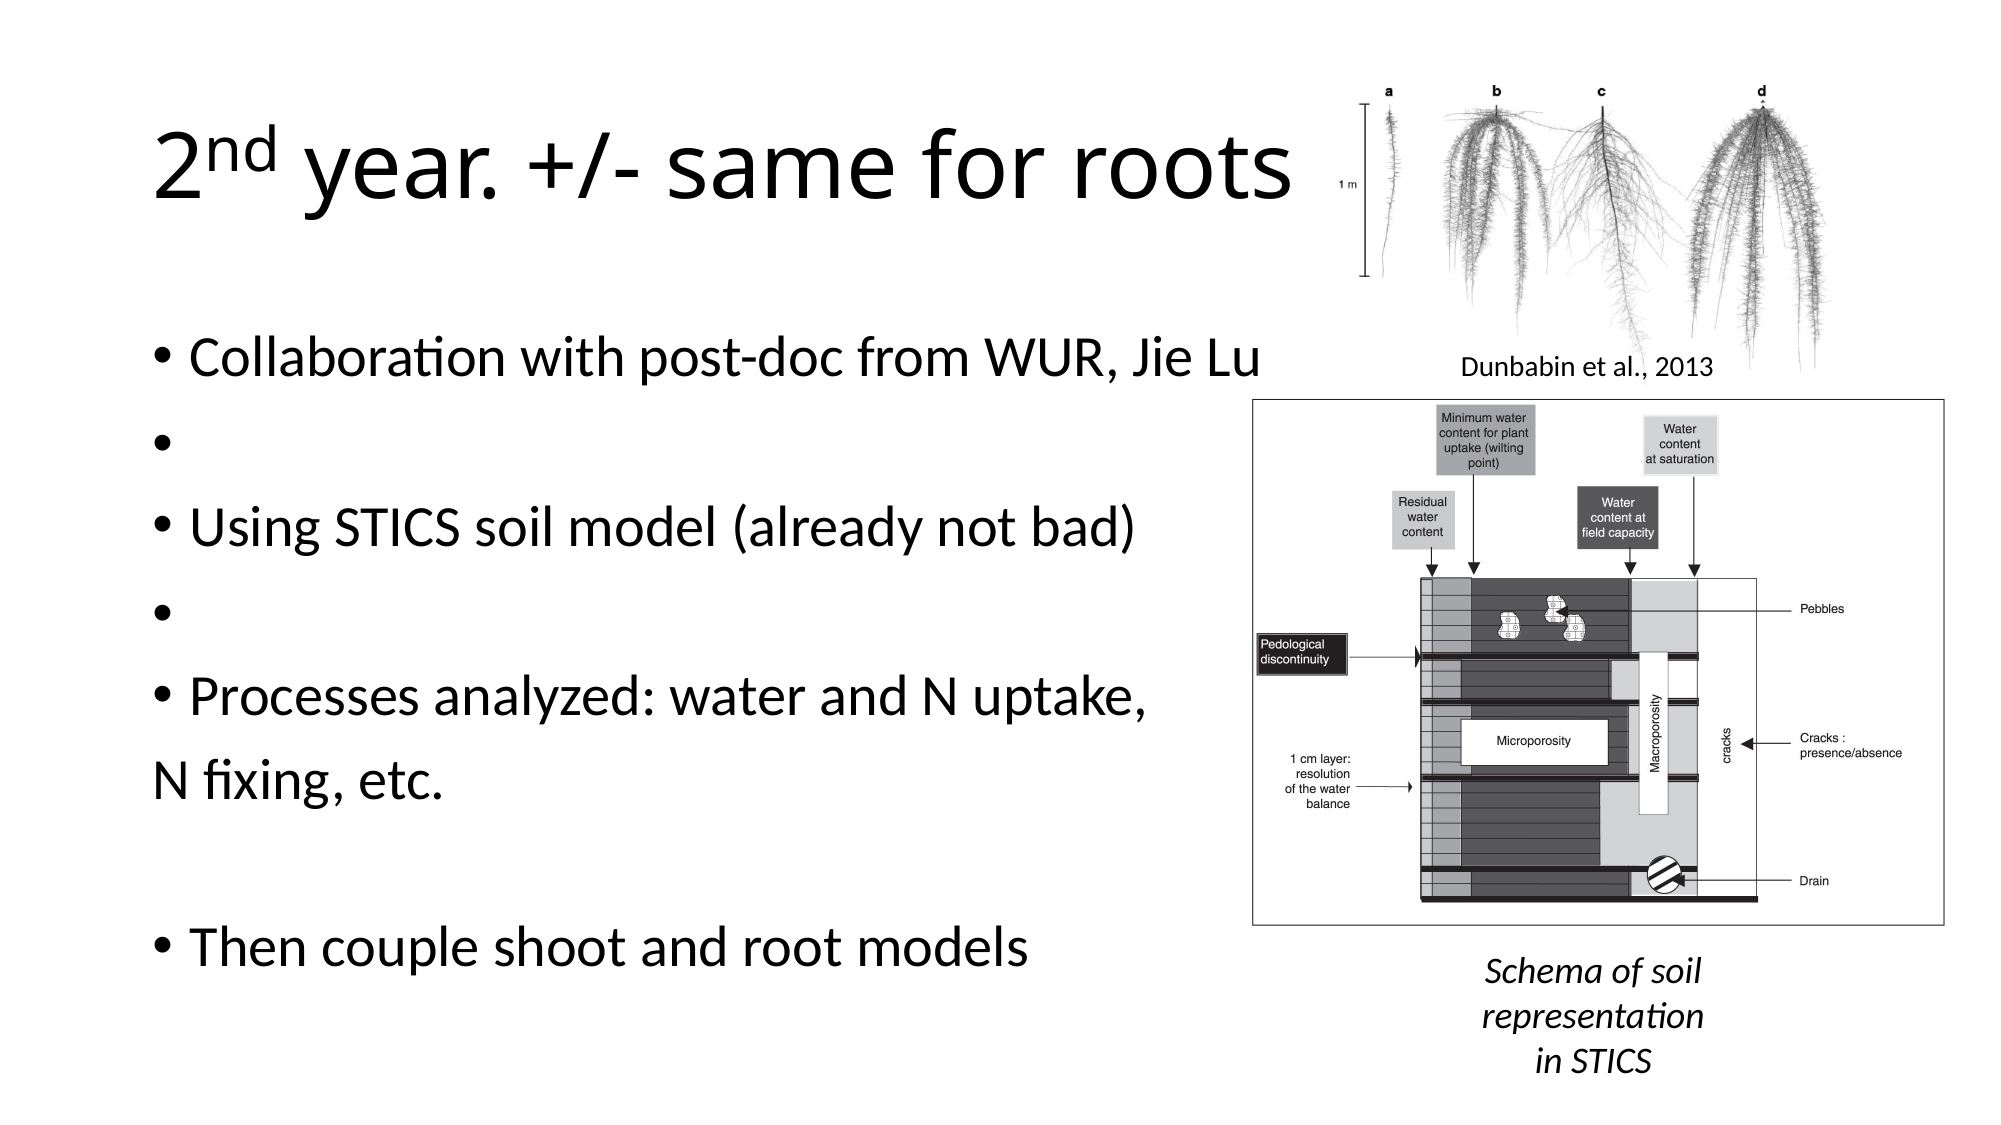

# 2nd year. +/- same for roots
Collaboration with post-doc from WUR, Jie Lu
Using STICS soil model (already not bad)
Processes analyzed: water and N uptake,
N fixing, etc.
Then couple shoot and root models
Dunbabin et al., 2013
Schema of soil representation in STICS